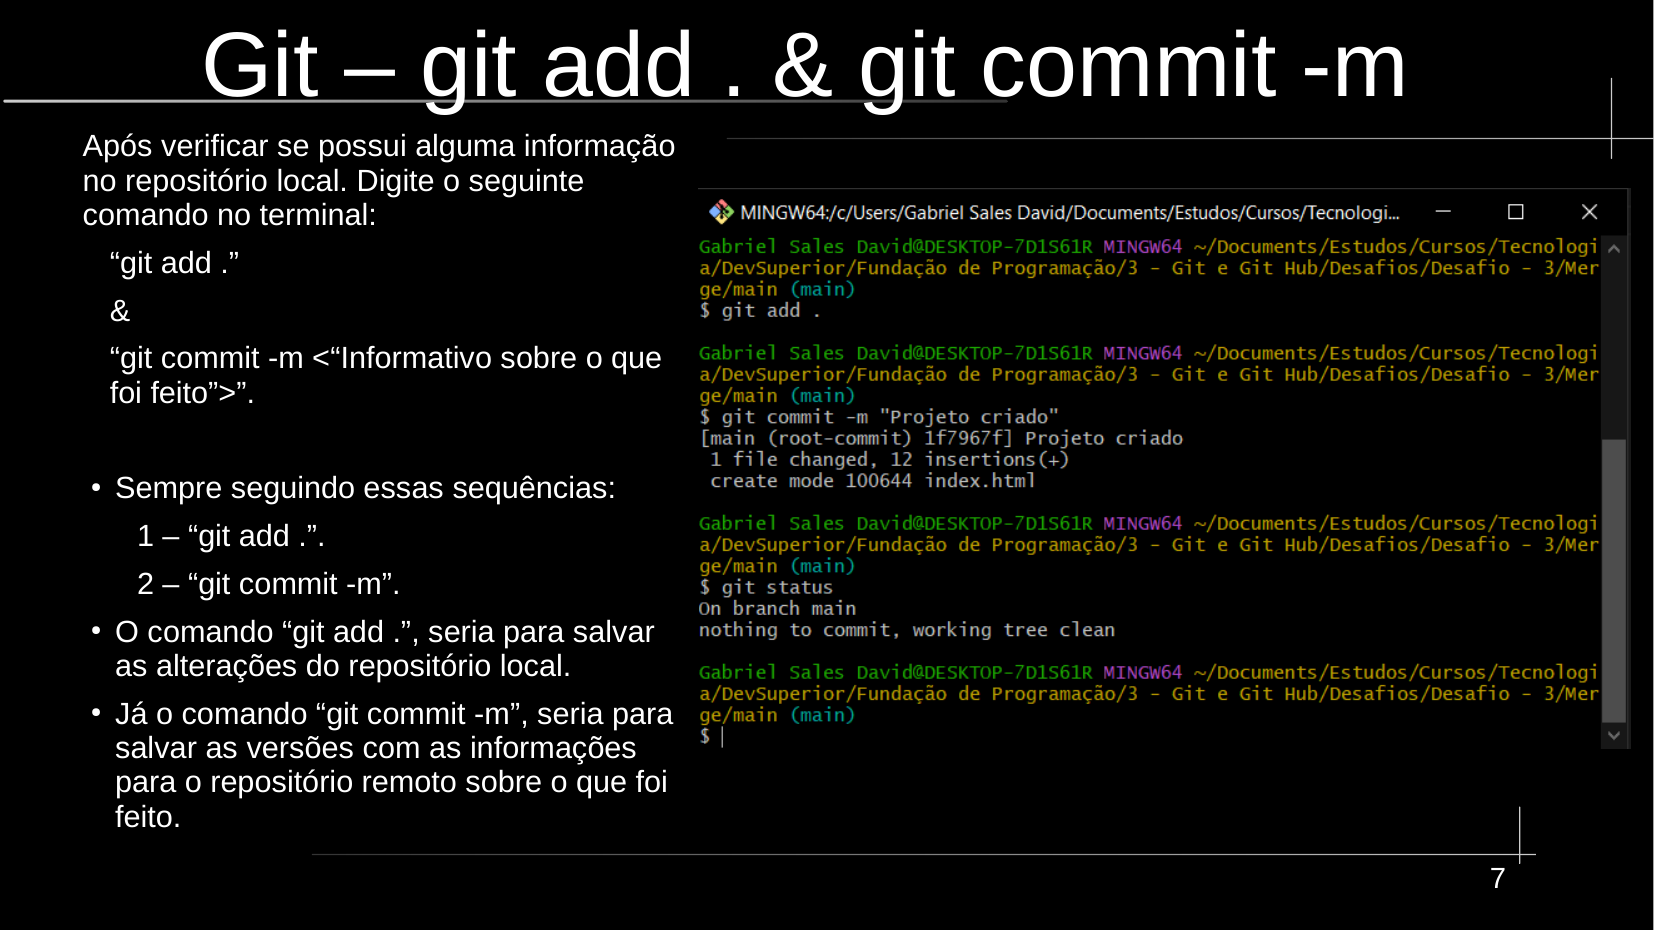

# Git – git add . & git commit -m
Após verificar se possui alguma informação no repositório local. Digite o seguinte comando no terminal:
“git add .”
&
“git commit -m <“Informativo sobre o que foi feito”>”.
Sempre seguindo essas sequências:
1 – “git add .”.
2 – “git commit -m”.
O comando “git add .”, seria para salvar as alterações do repositório local.
Já o comando “git commit -m”, seria para salvar as versões com as informações para o repositório remoto sobre o que foi feito.
7